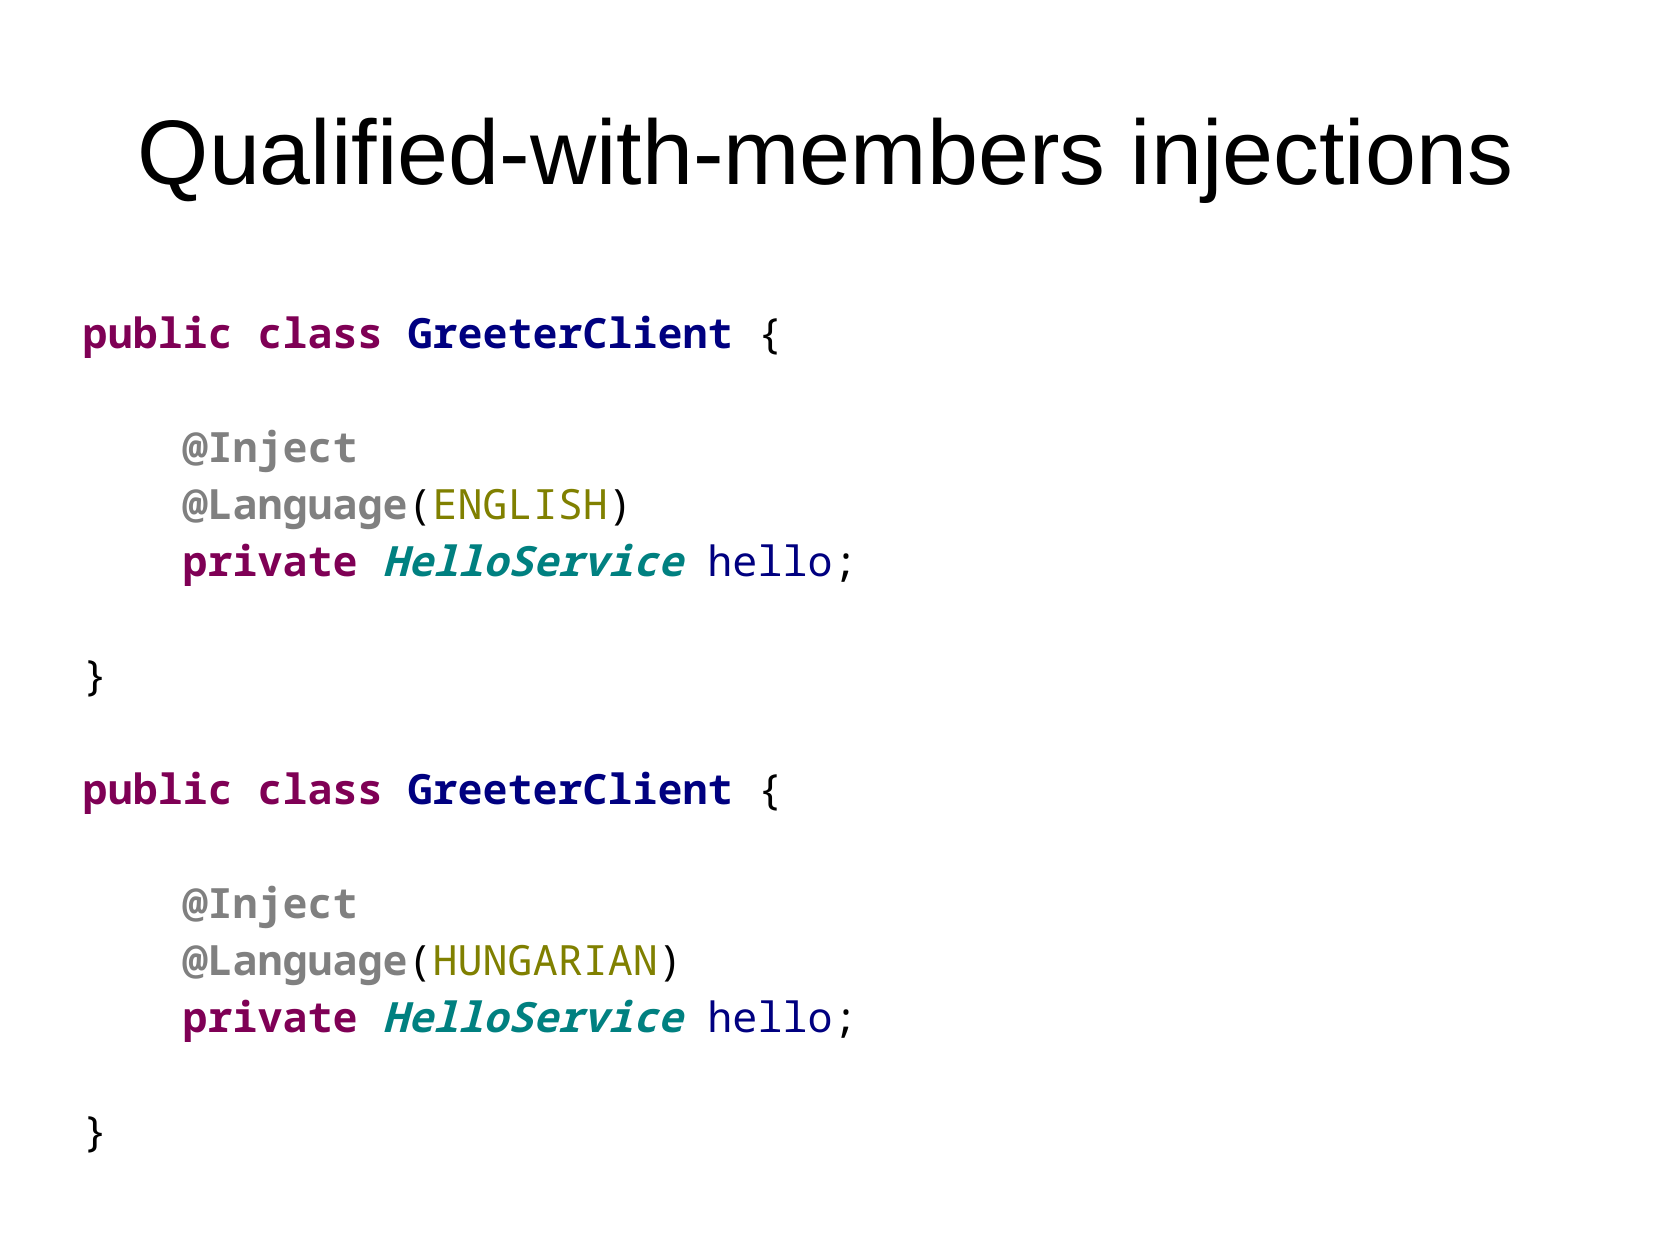

# Qualified-with-members injections
public class GreeterClient {
 @Inject
 @Language(ENGLISH)
 private HelloService hello;
}
public class GreeterClient {
 @Inject
 @Language(HUNGARIAN)
 private HelloService hello;
}